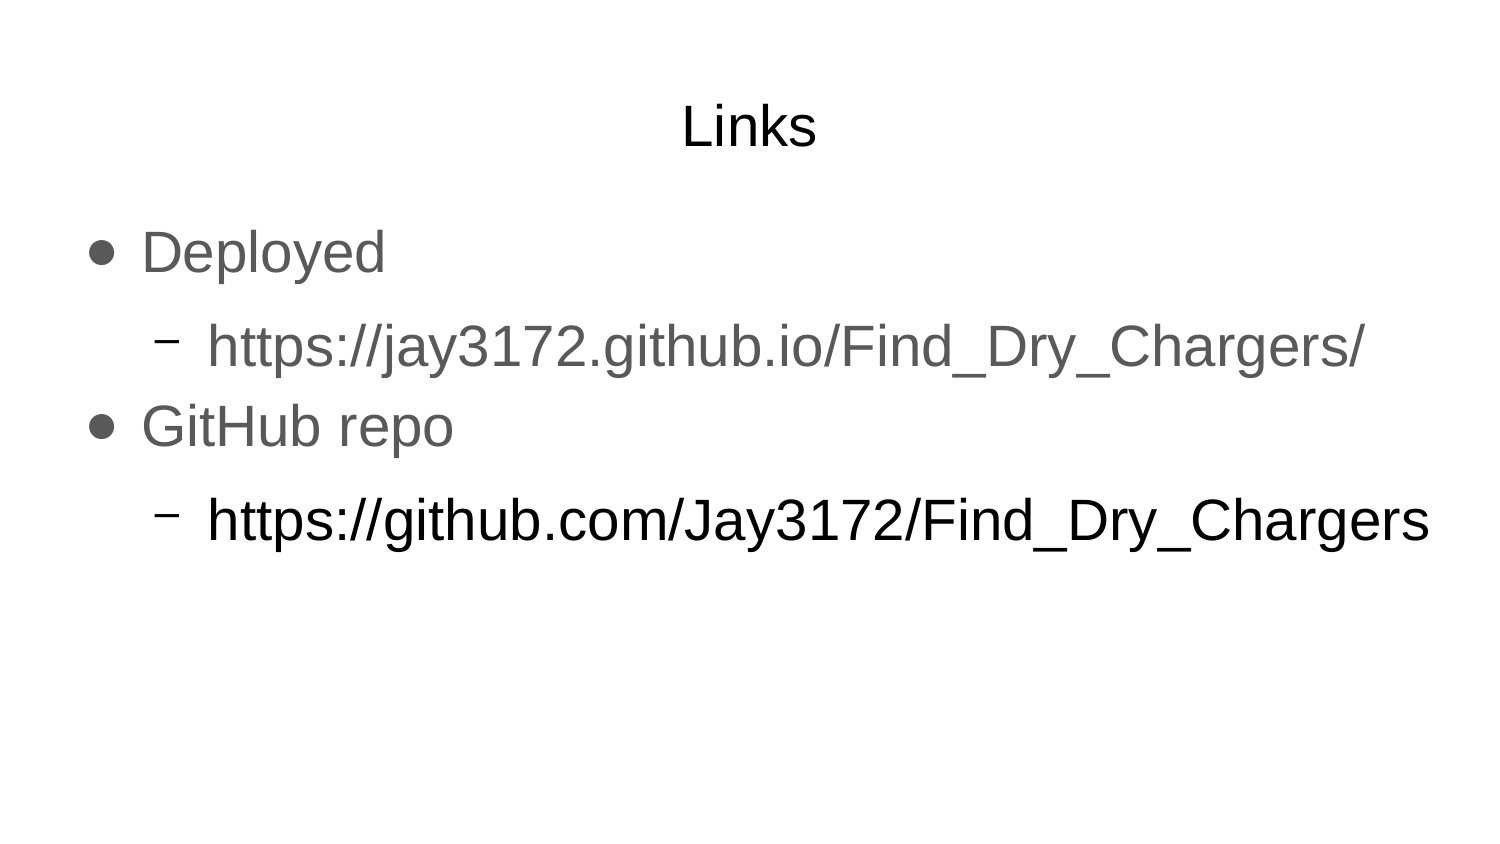

# Links
Deployed
https://jay3172.github.io/Find_Dry_Chargers/
GitHub repo
https://github.com/Jay3172/Find_Dry_Chargers